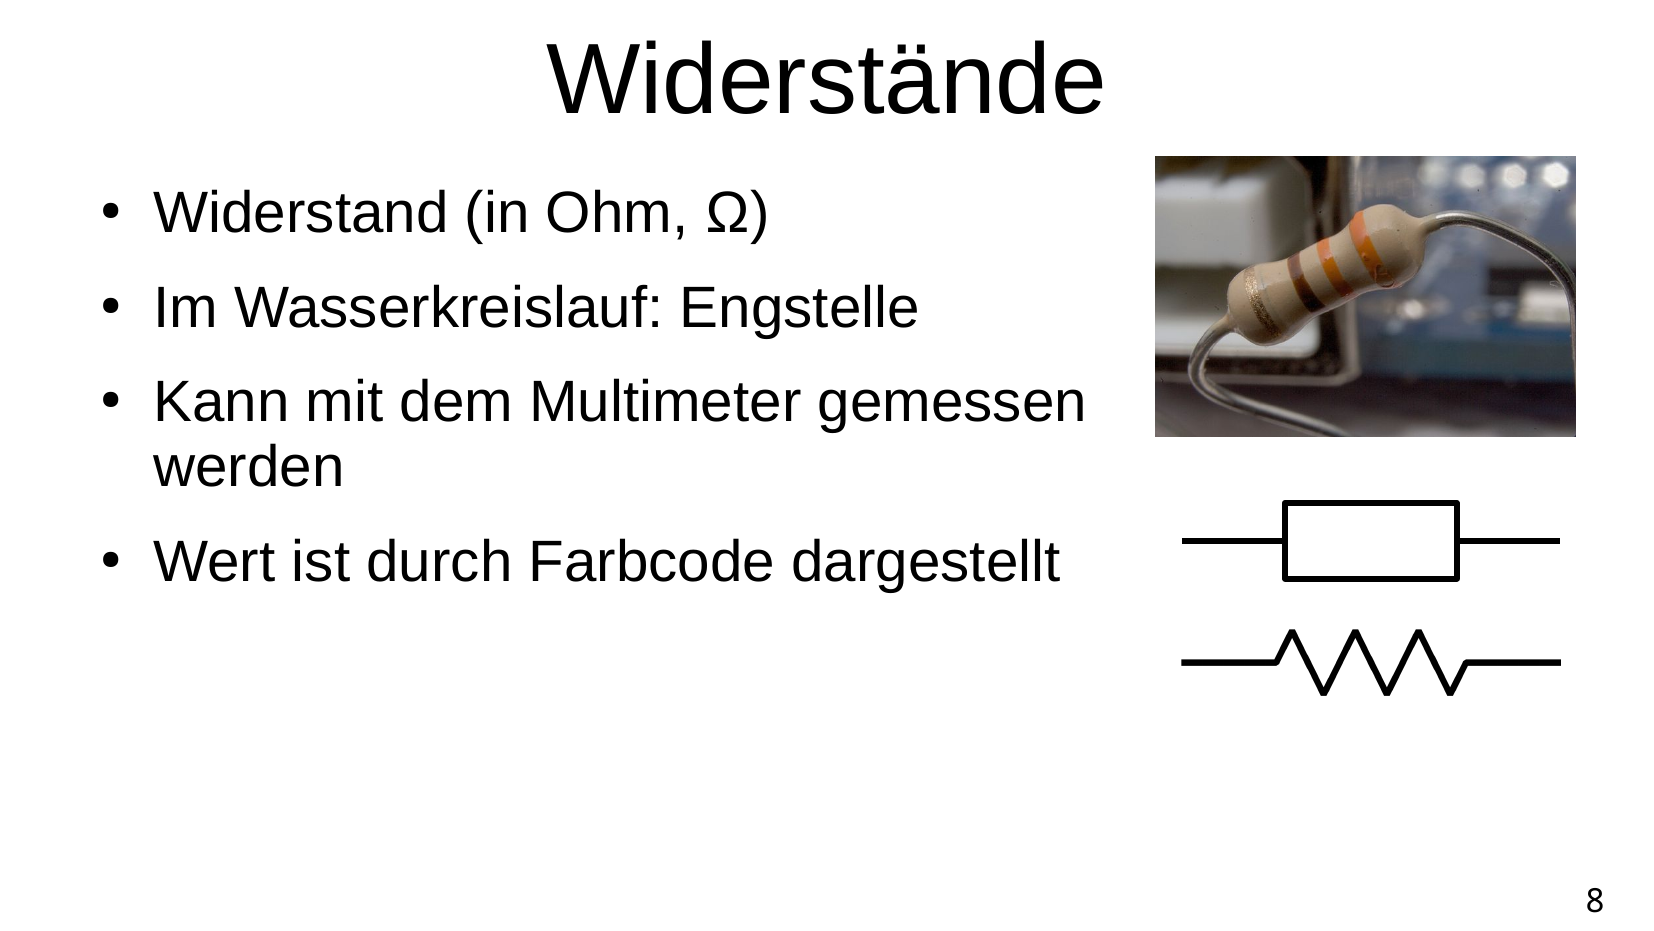

# Widerstände
Widerstand (in Ohm, Ω)
Im Wasserkreislauf: Engstelle
Kann mit dem Multimeter gemessen werden
Wert ist durch Farbcode dargestellt